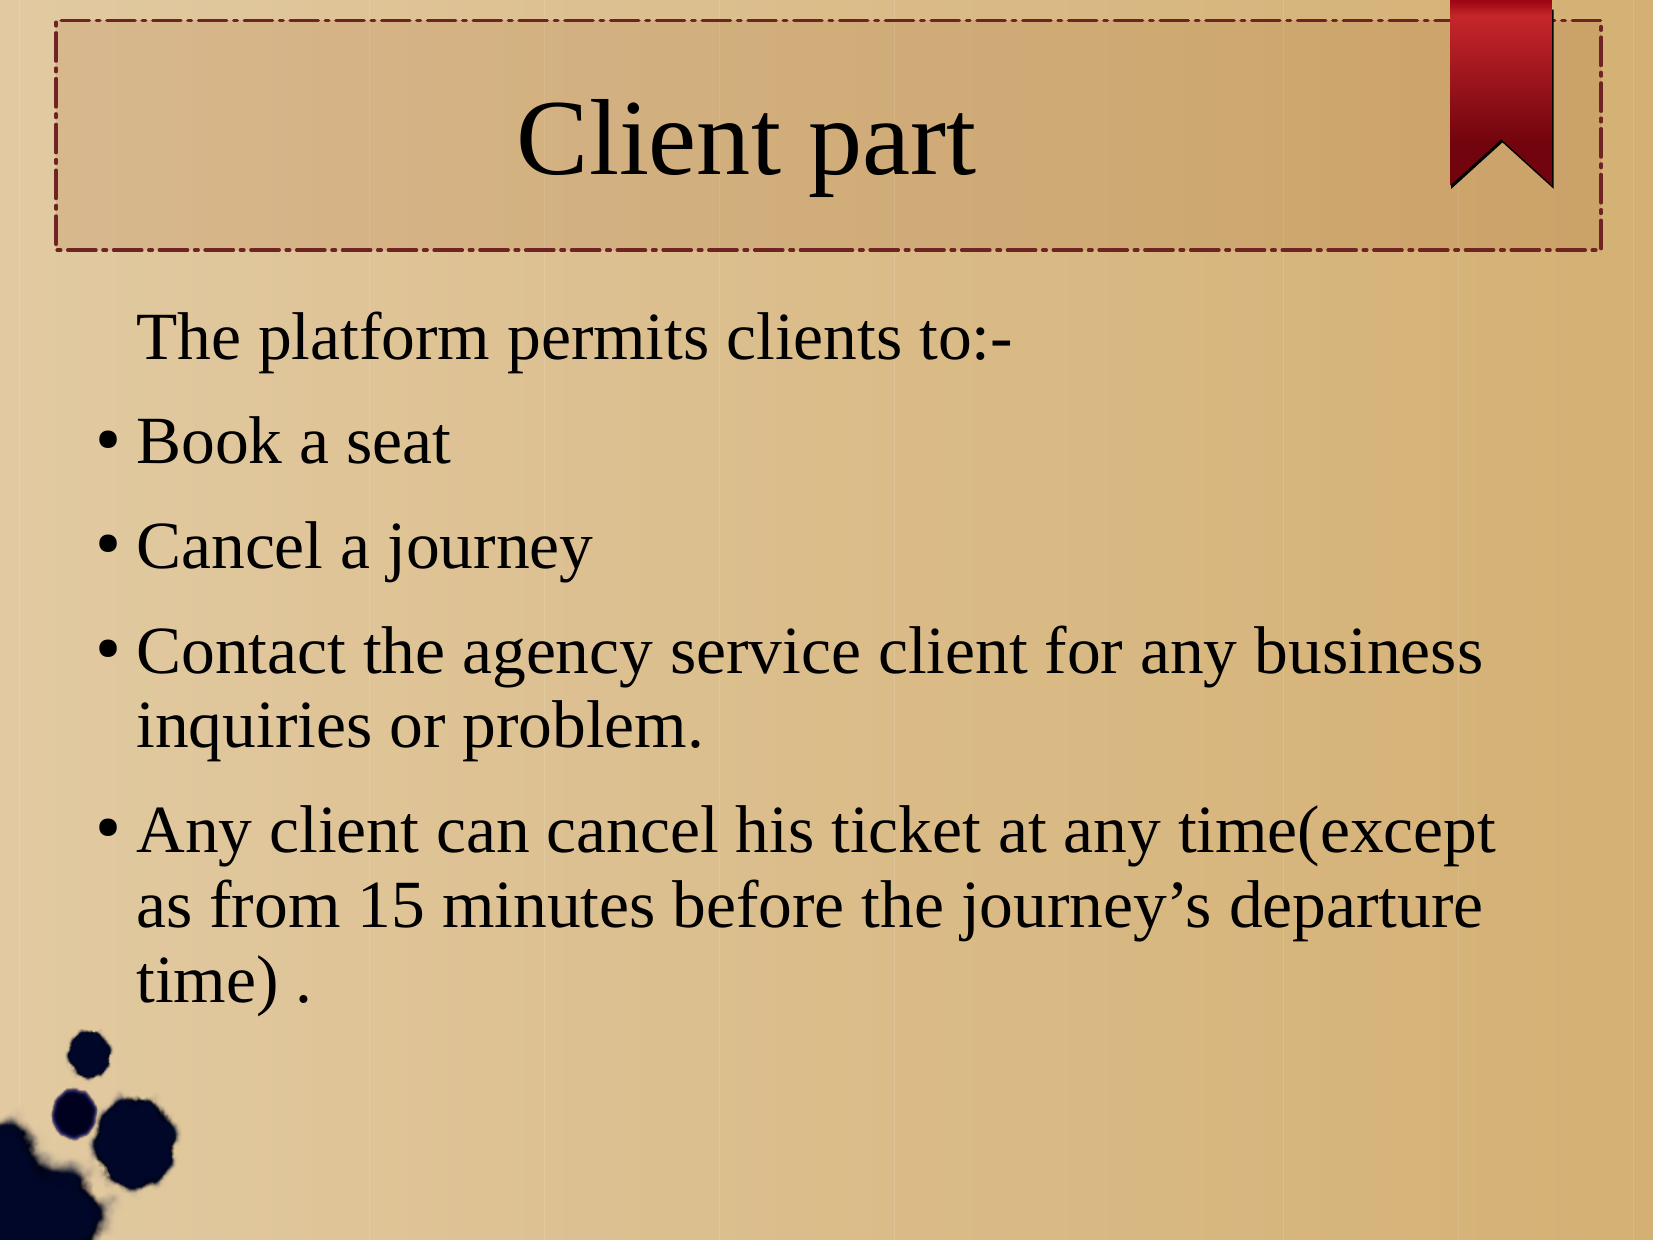

# Client part
The platform permits clients to:-
Book a seat
Cancel a journey
Contact the agency service client for any business inquiries or problem.
Any client can cancel his ticket at any time(except as from 15 minutes before the journey’s departure time) .